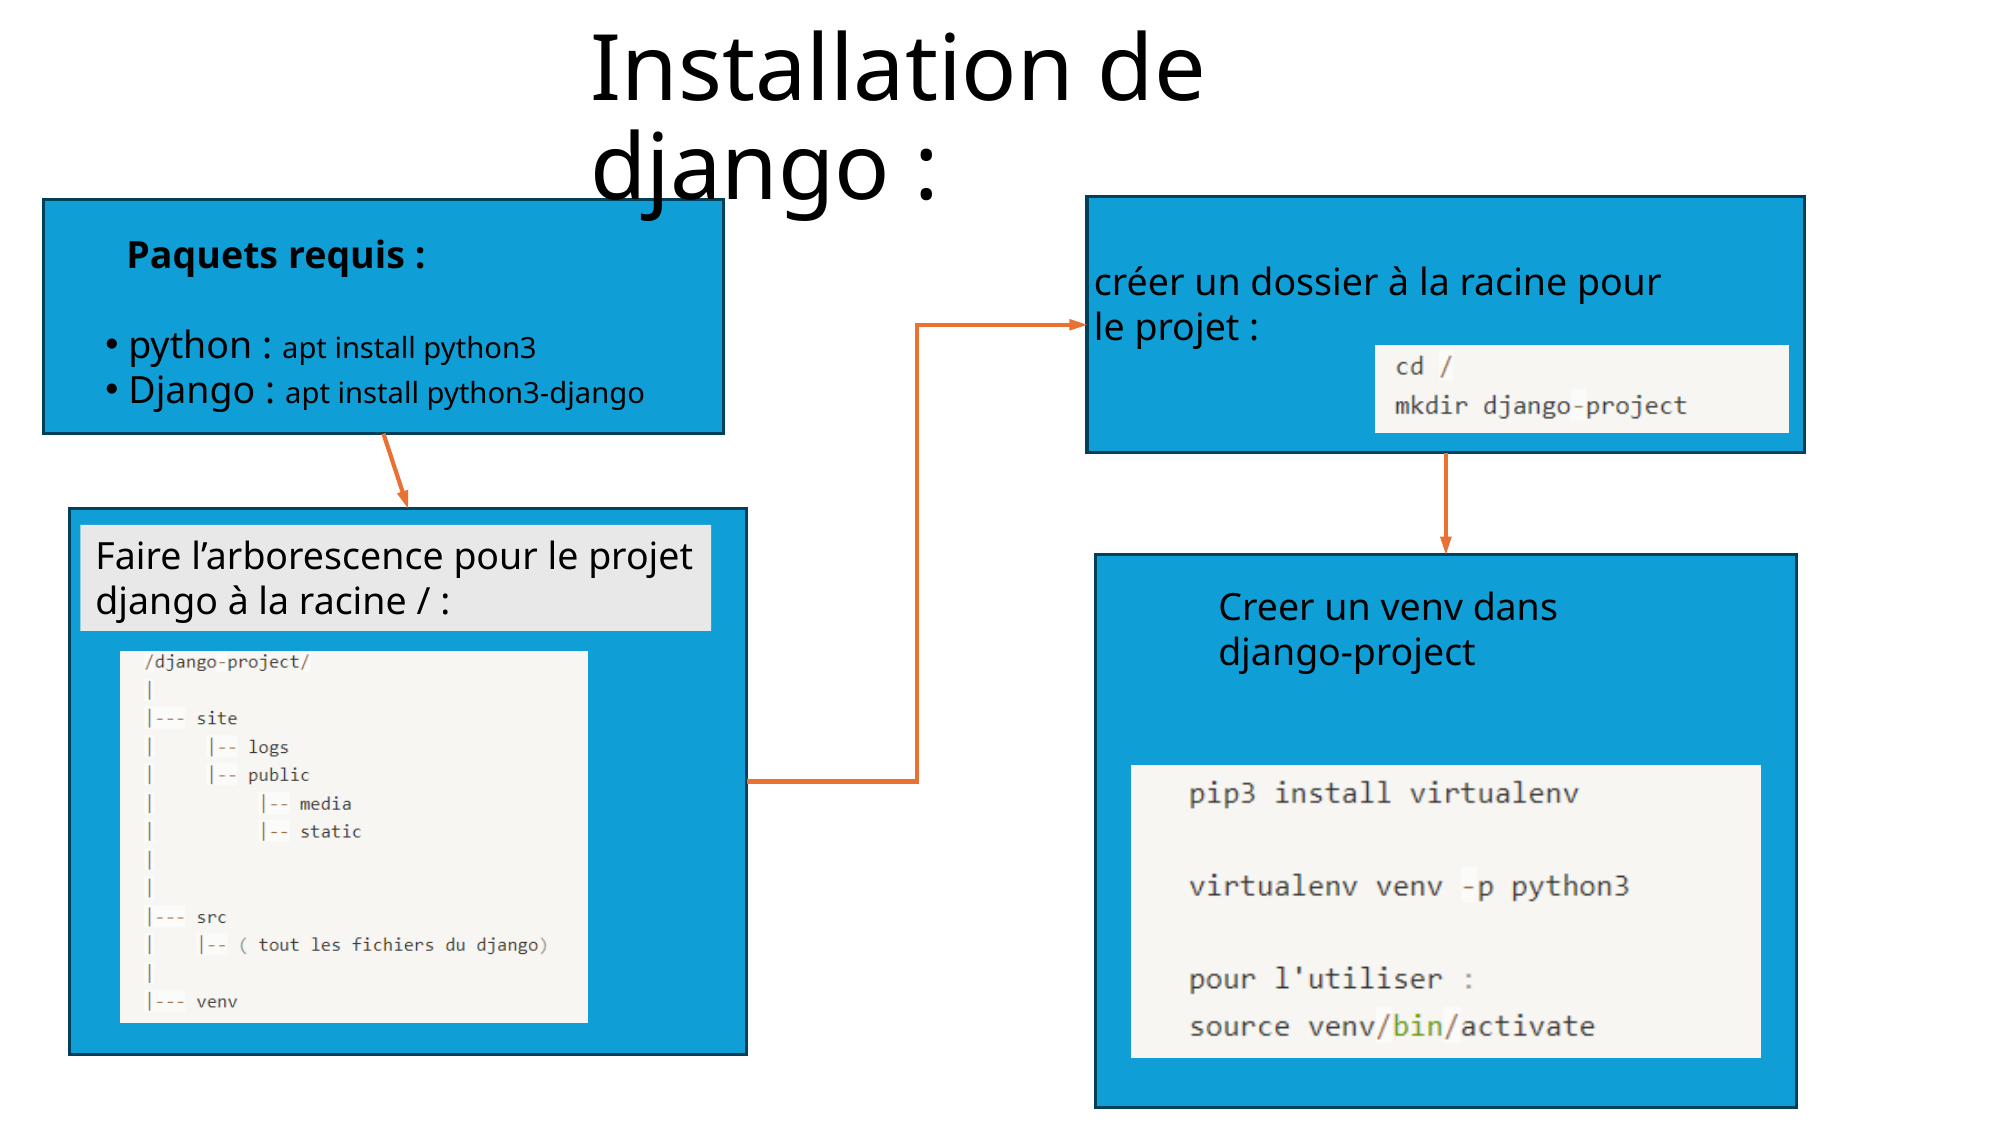

# Installation de django :
 Paquets requis :
 python : apt install python3
 Django : apt install python3-django
créer un dossier à la racine pour
le projet :
Faire l’arborescence pour le projet django à la racine / :
Creer un venv dans django-project